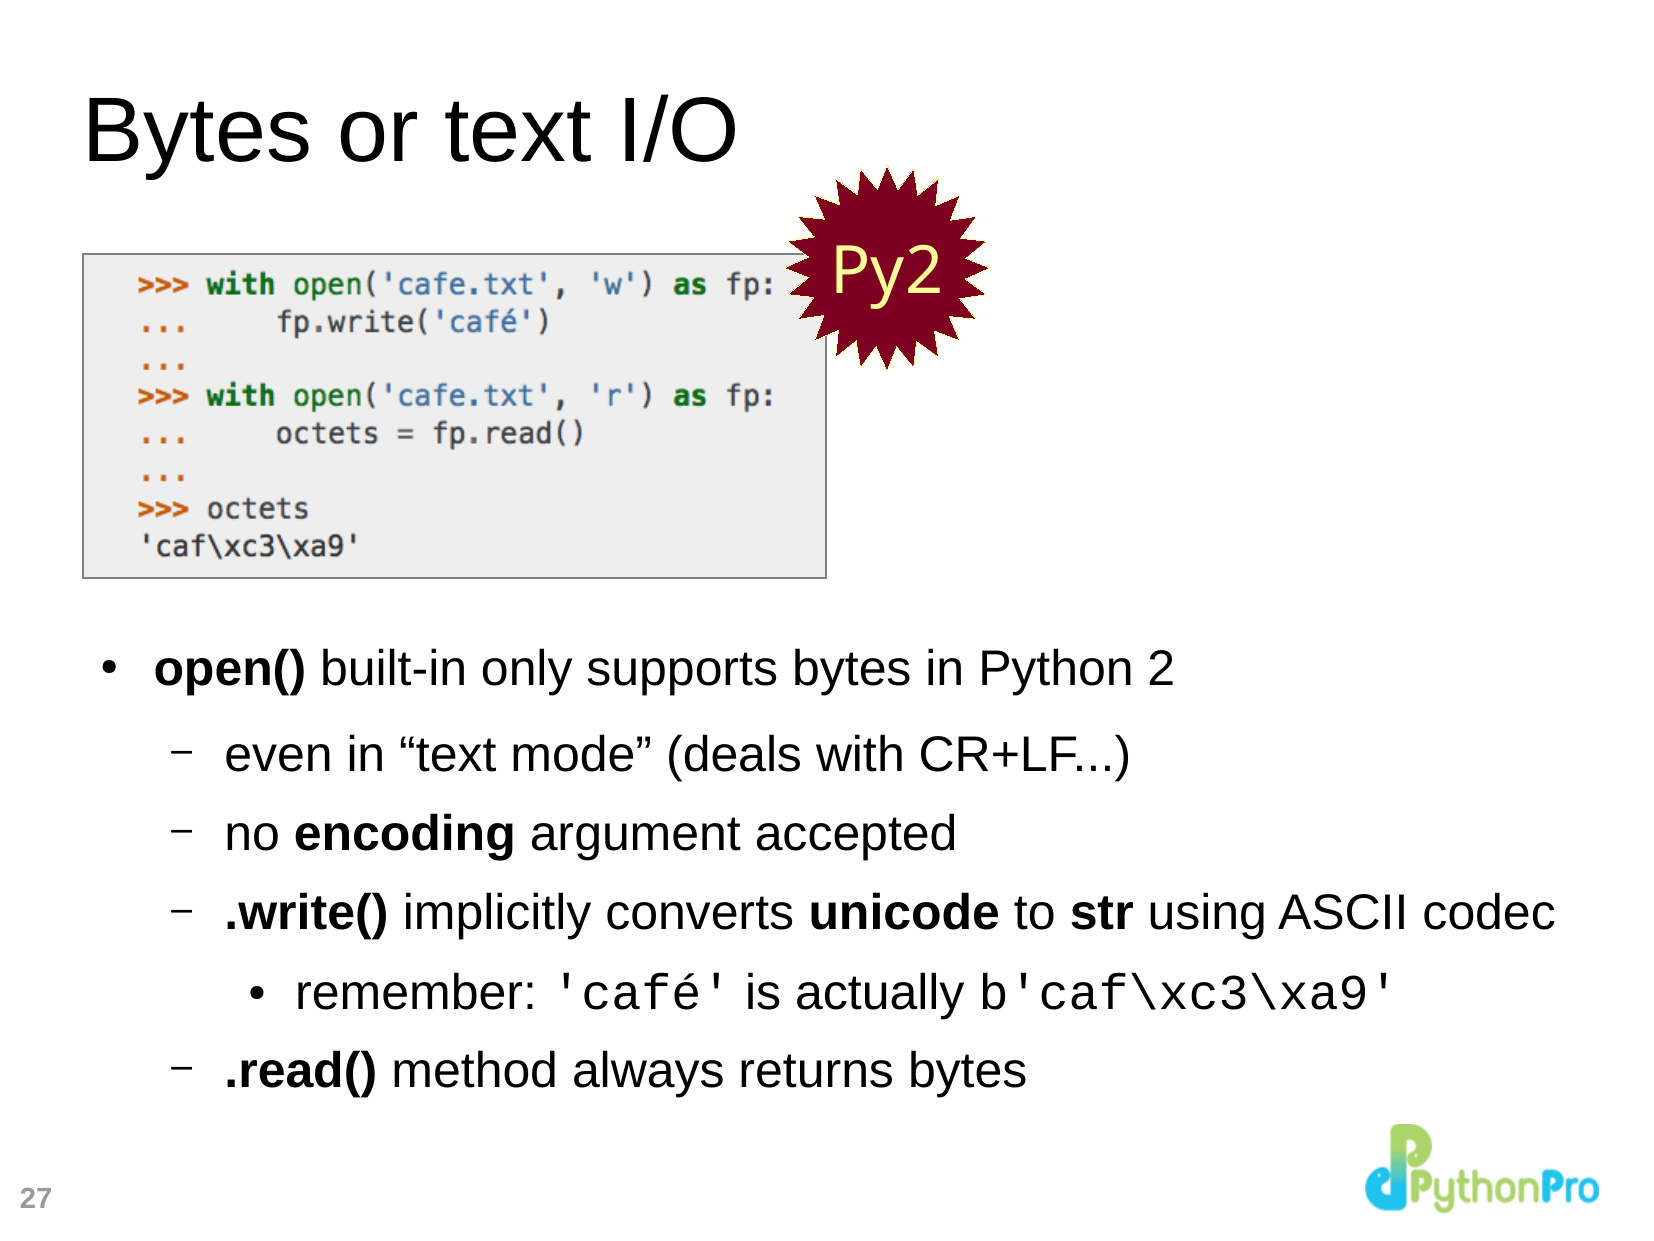

# Bytes or text I/O
Py2
open() built-in only supports bytes in Python 2
even in “text mode” (deals with CR+LF...)
no encoding argument accepted
.write() implicitly converts unicode to str using ASCII codec
remember: 'café' is actually b'caf\xc3\xa9'
.read() method always returns bytes
27